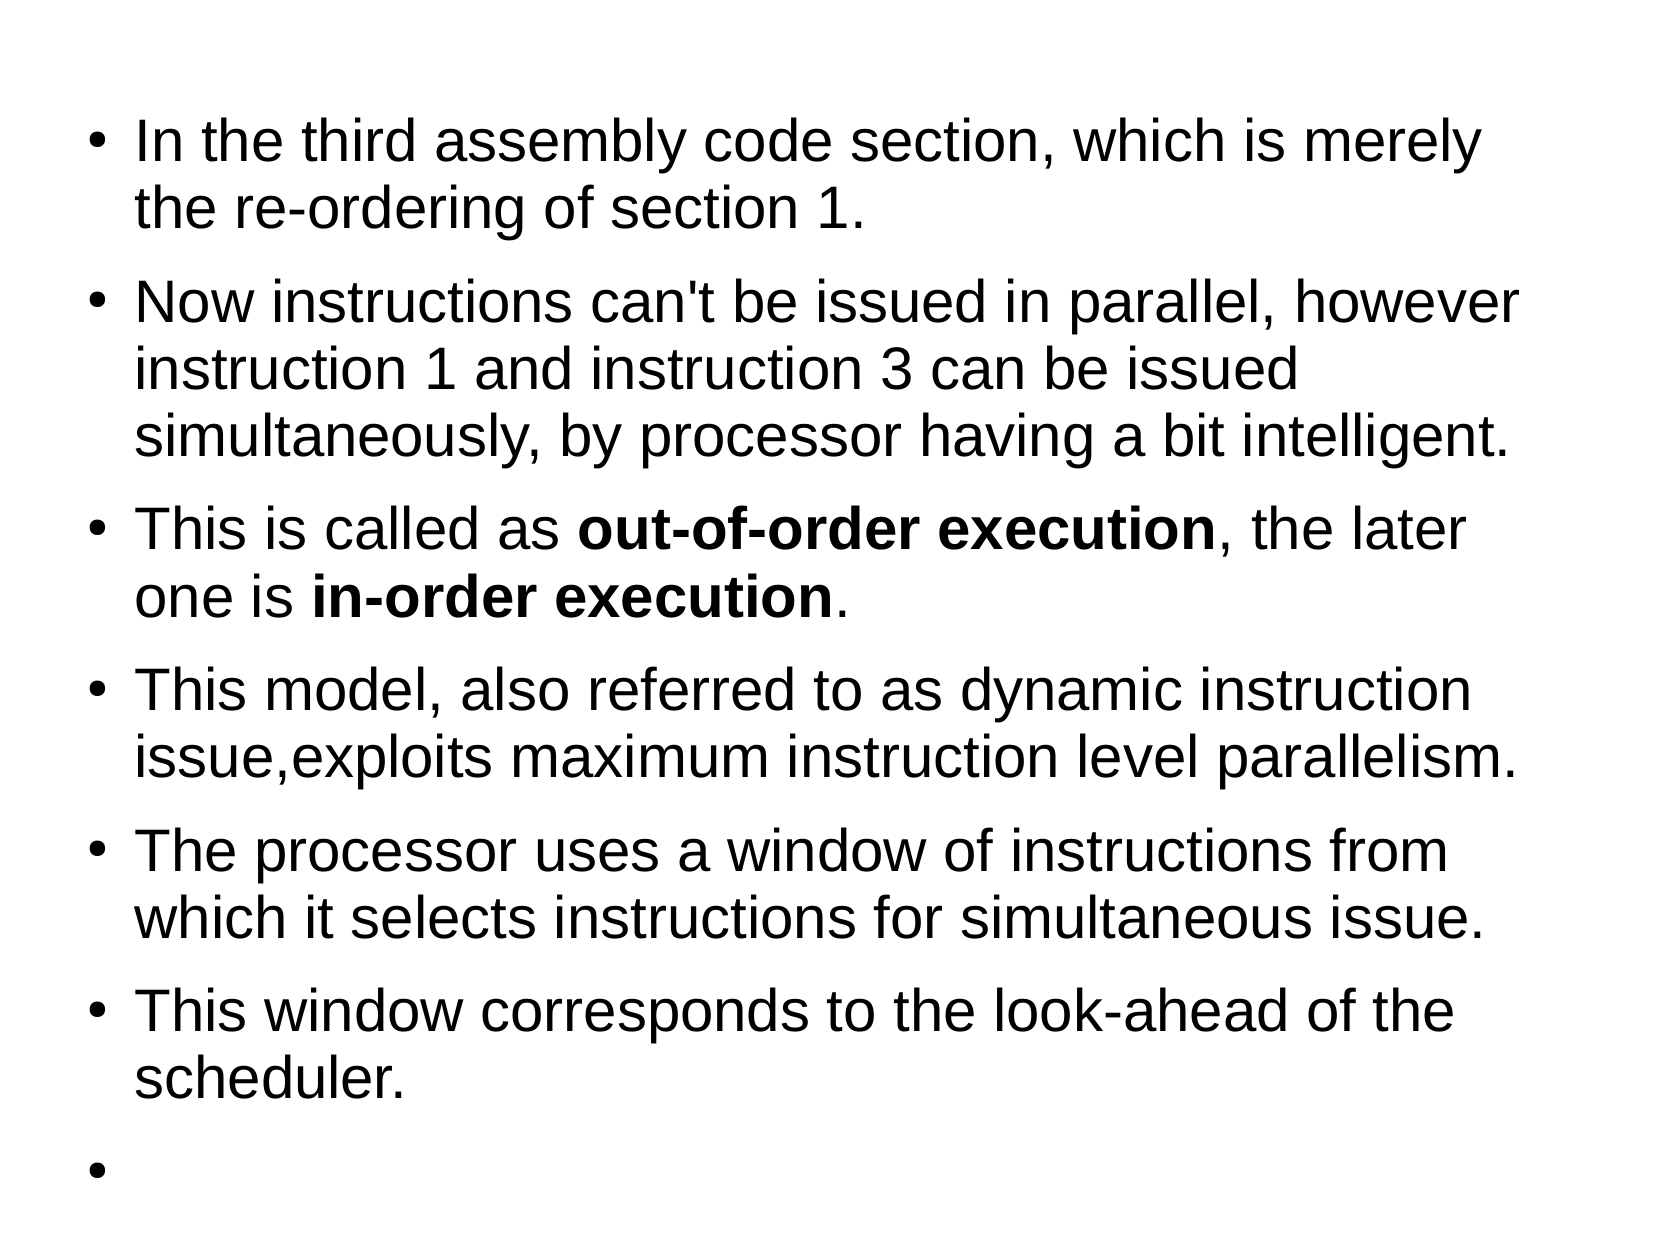

# In the third assembly code section, which is merely the re-ordering of section 1.
Now instructions can't be issued in parallel, however instruction 1 and instruction 3 can be issued simultaneously, by processor having a bit intelligent.
This is called as out-of-order execution, the later one is in-order execution.
This model, also referred to as dynamic instruction issue,exploits maximum instruction level parallelism.
The processor uses a window of instructions from which it selects instructions for simultaneous issue.
This window corresponds to the look-ahead of the scheduler.